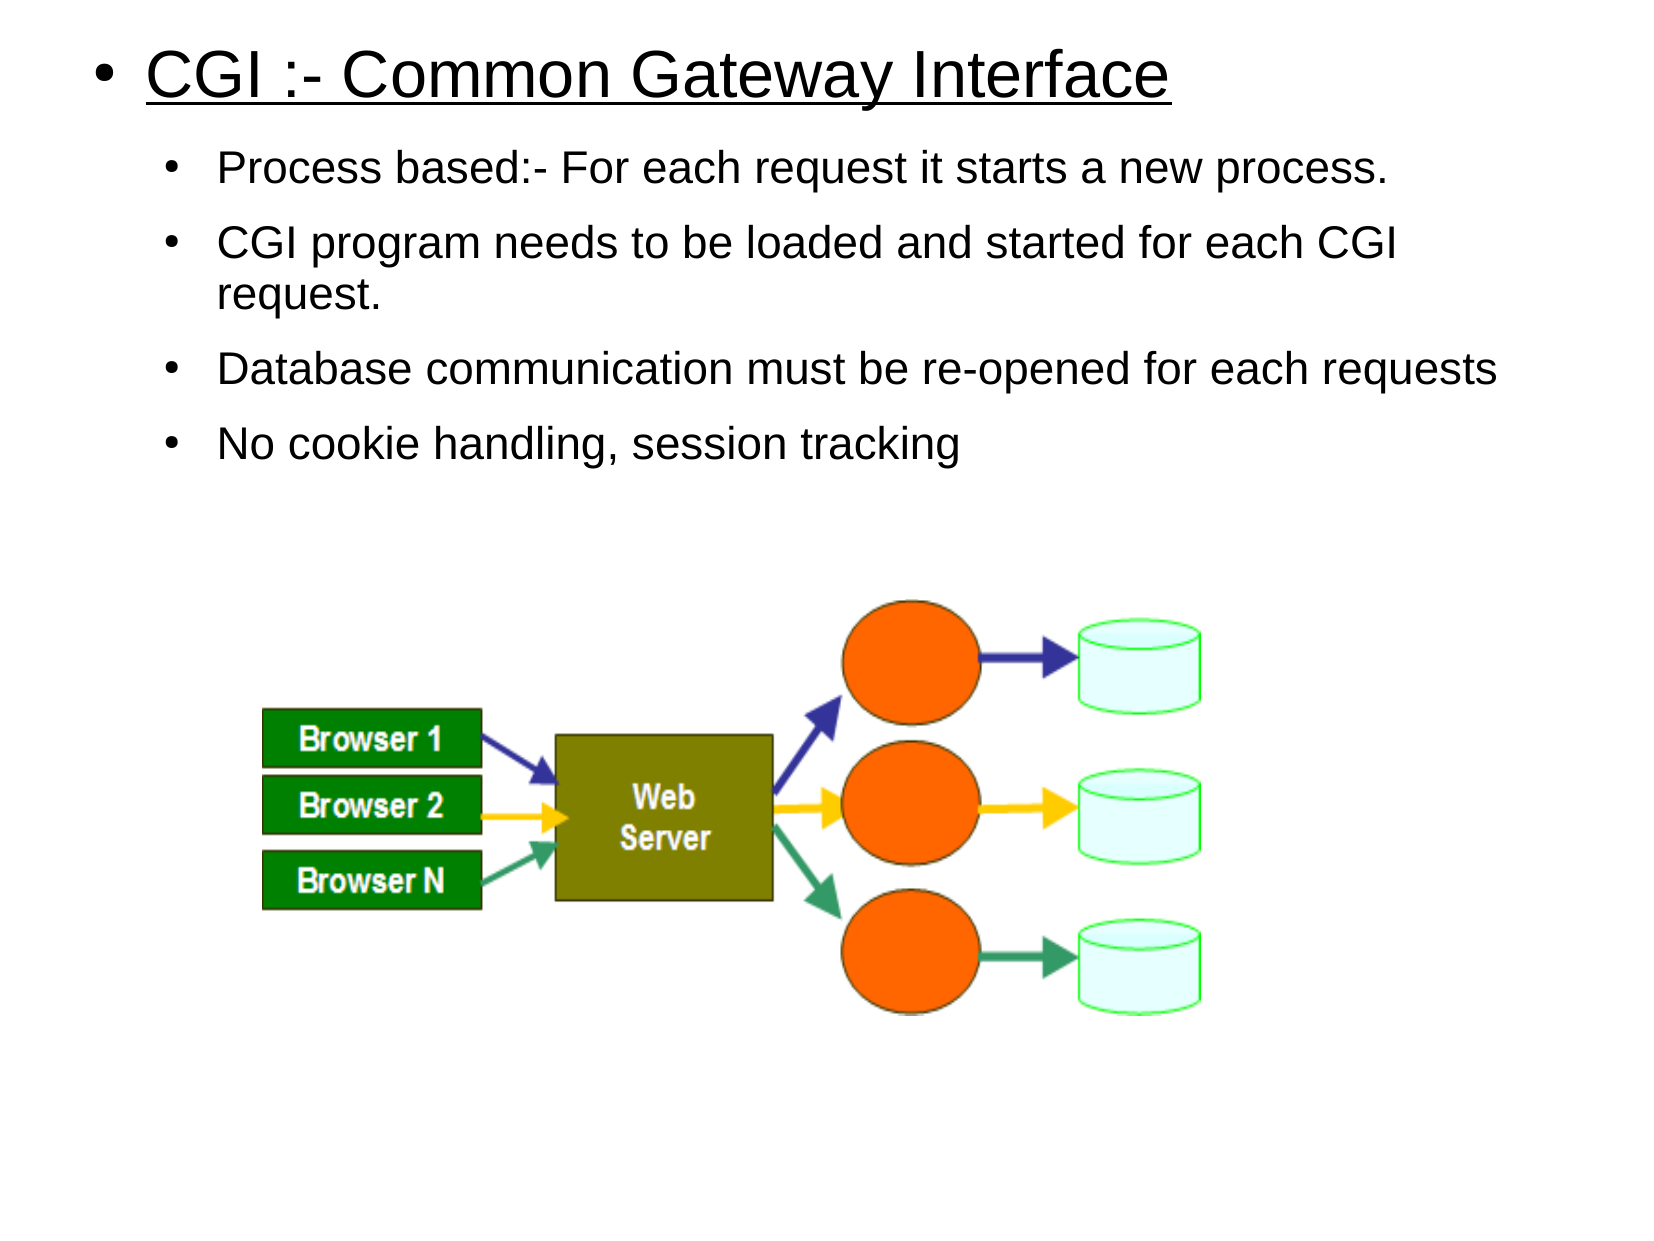

# CGI :- Common Gateway Interface
Process based:- For each request it starts a new process.
CGI program needs to be loaded and started for each CGI request.
Database communication must be re-opened for each requests
No cookie handling, session tracking